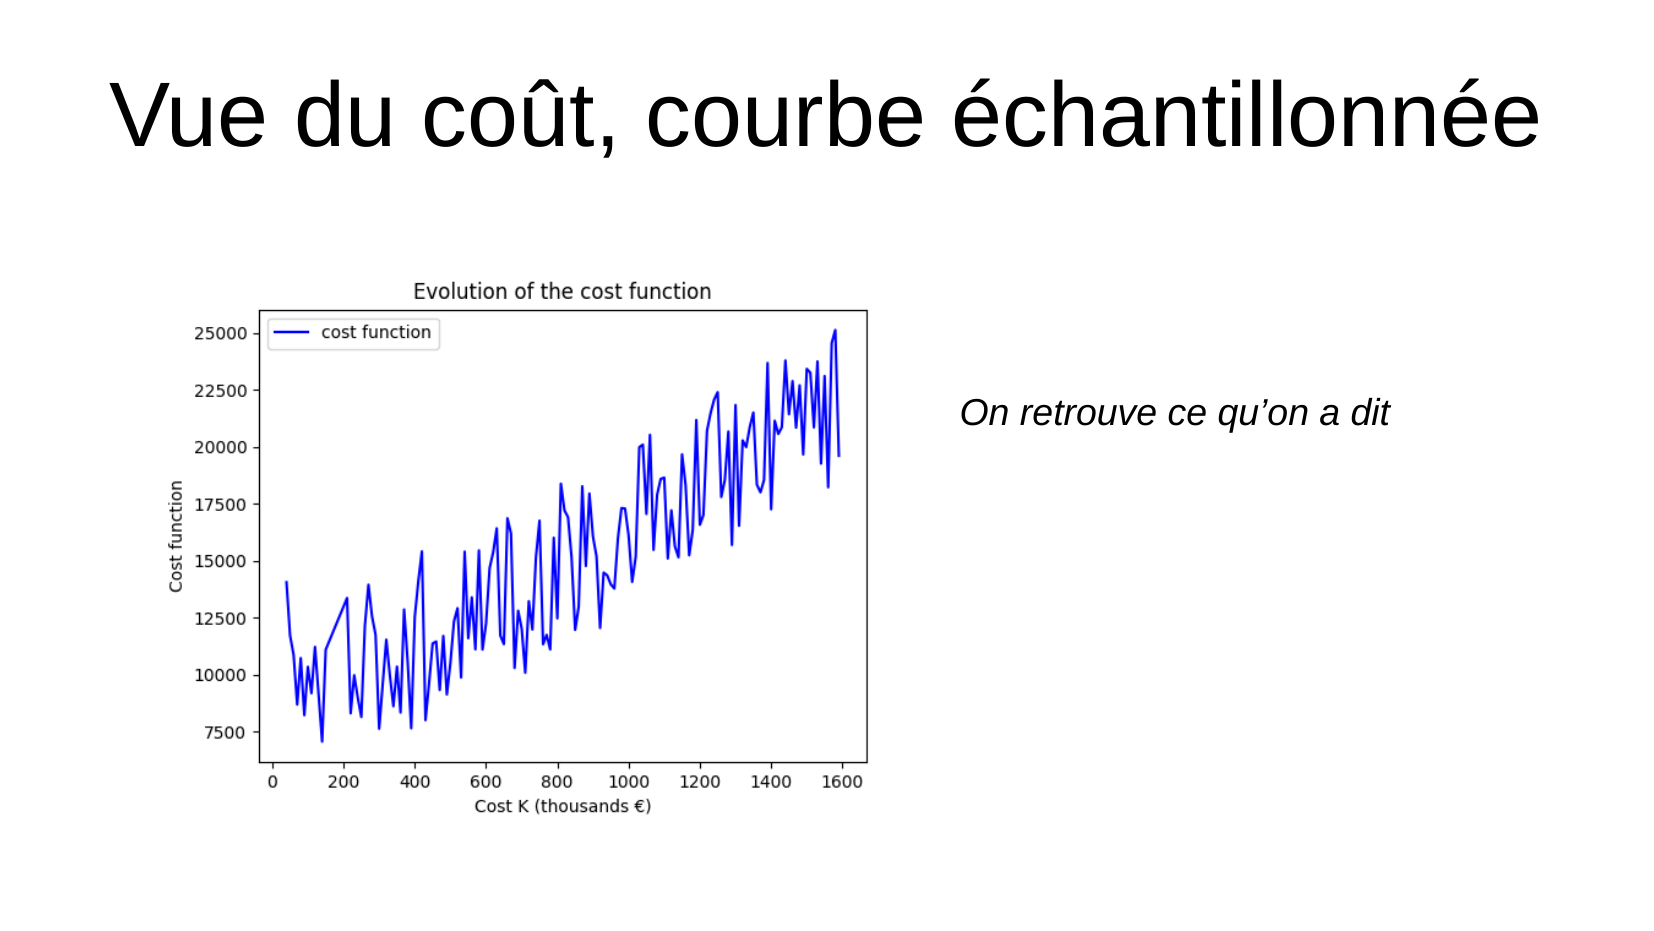

# Vue du coût, courbe échantillonnée
On retrouve ce qu’on a dit